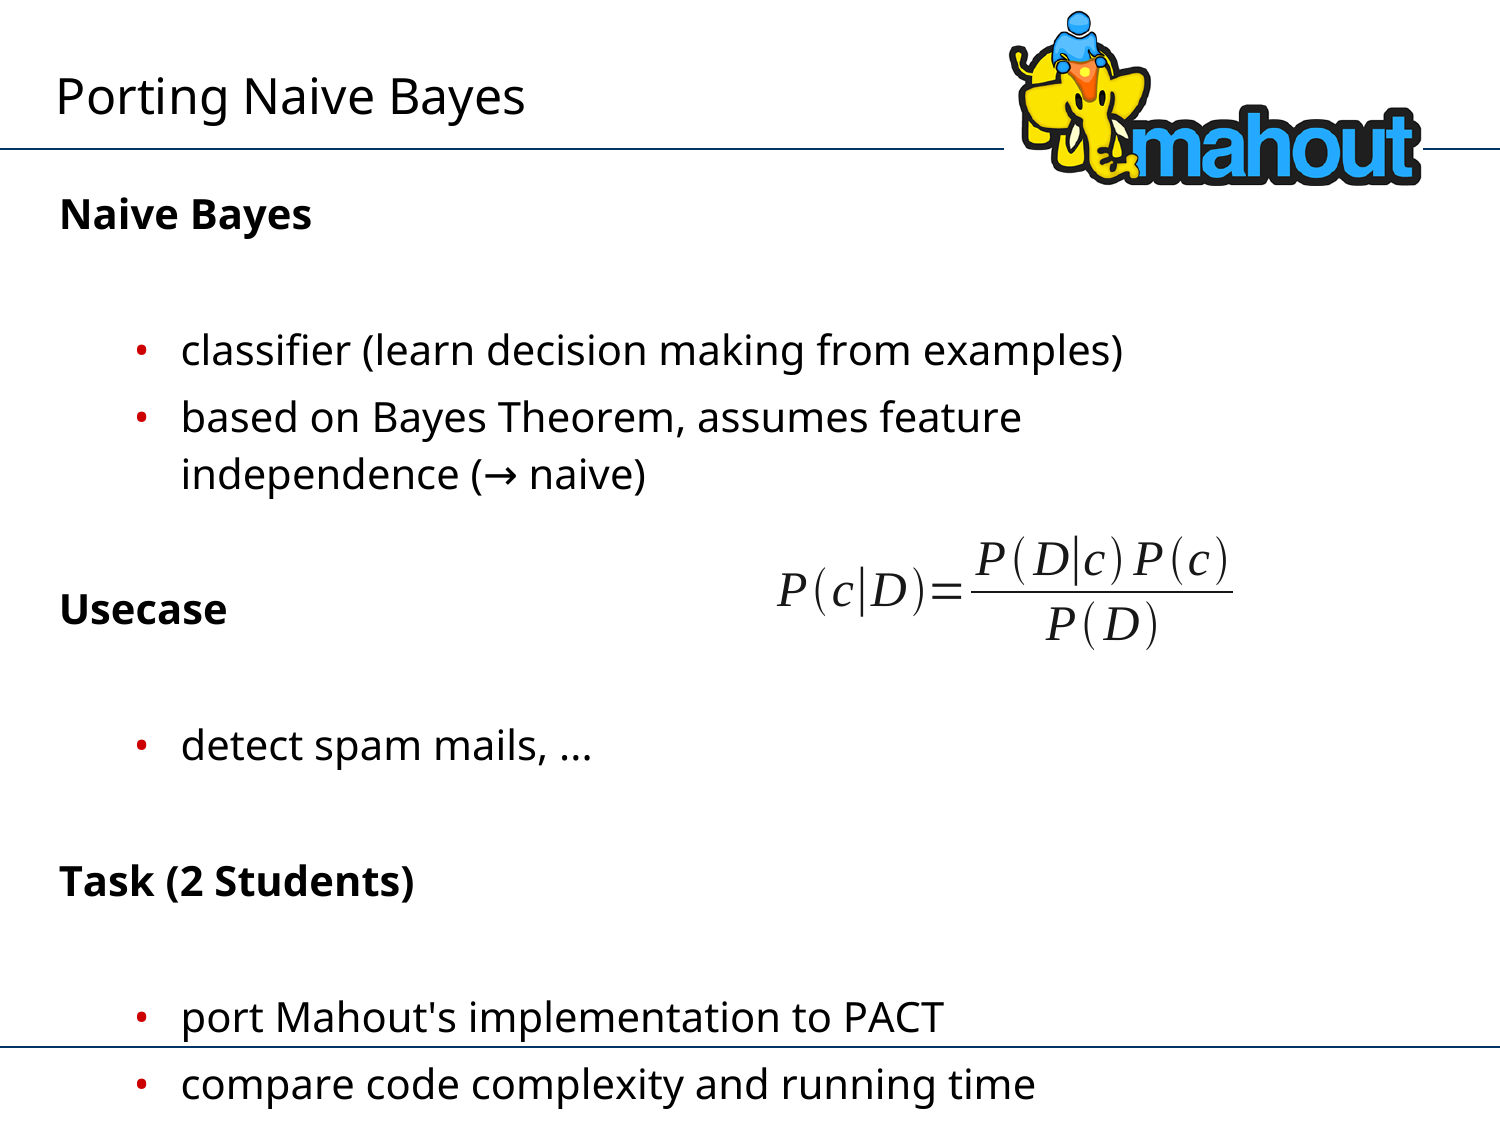

# Porting Naive Bayes
Naive Bayes
classifier (learn decision making from examples)
based on Bayes Theorem, assumes feature
independence (→ naive)
Usecase
detect spam mails, ...
Task (2 Students)
port Mahout's implementation to PACT
compare code complexity and running time